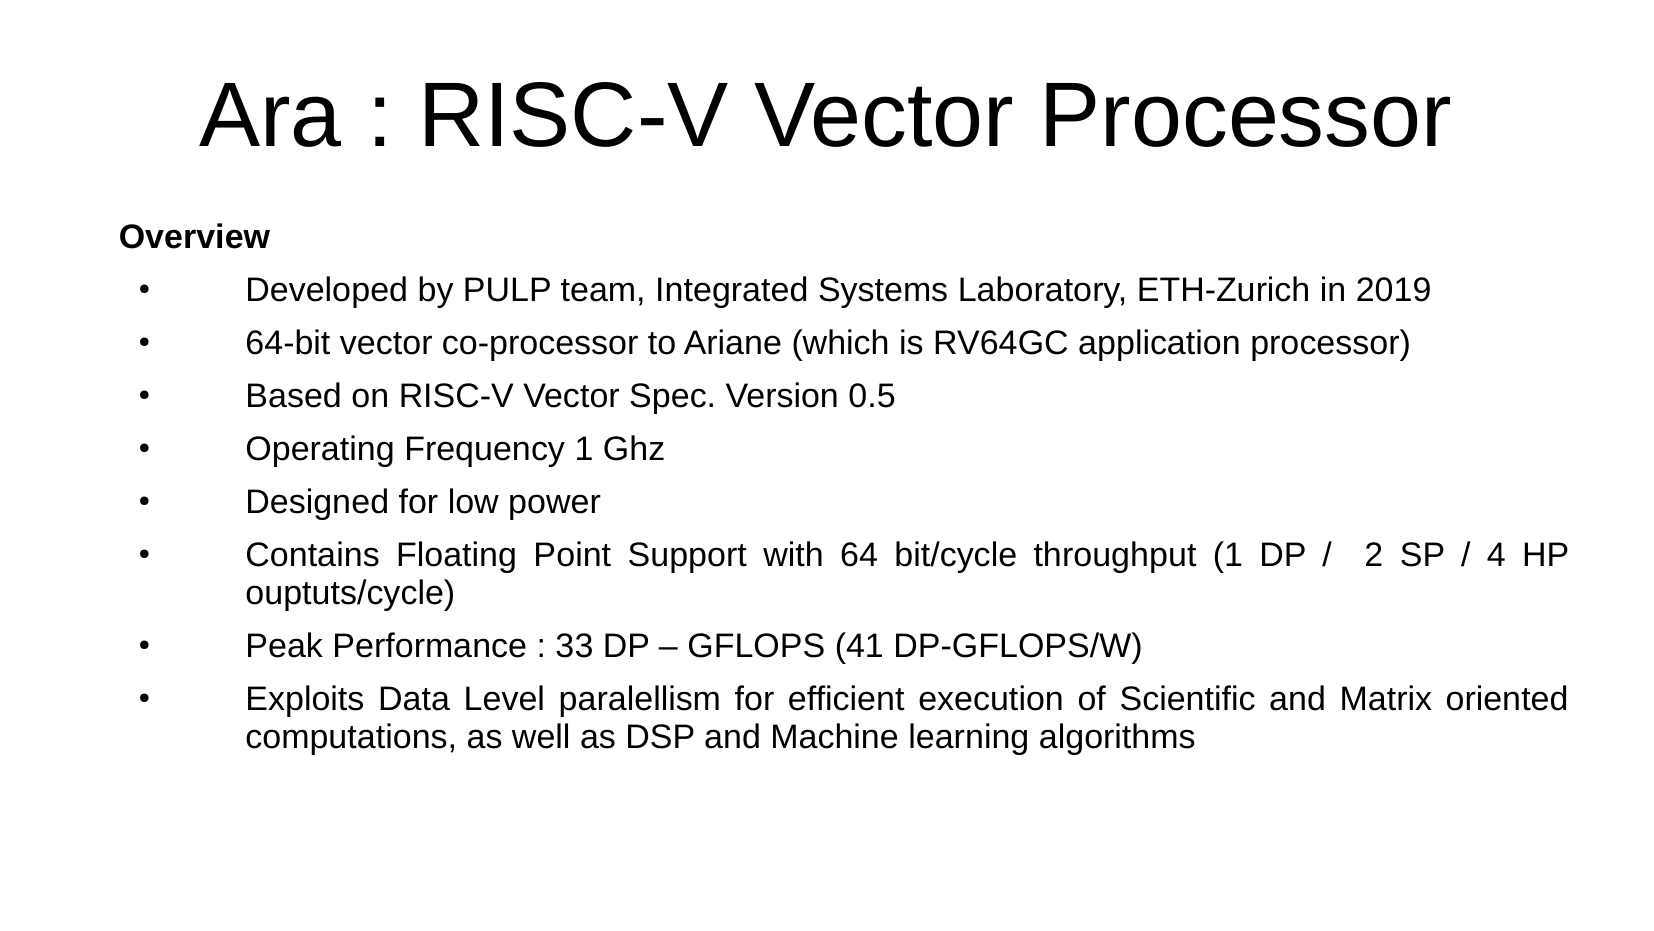

# Ara : RISC-V Vector Processor
Overview
Developed by PULP team, Integrated Systems Laboratory, ETH-Zurich in 2019
64-bit vector co-processor to Ariane (which is RV64GC application processor)
Based on RISC-V Vector Spec. Version 0.5
Operating Frequency 1 Ghz
Designed for low power
Contains Floating Point Support with 64 bit/cycle throughput (1 DP / 2 SP / 4 HP ouptuts/cycle)
Peak Performance : 33 DP – GFLOPS (41 DP-GFLOPS/W)
Exploits Data Level paralellism for efficient execution of Scientific and Matrix oriented computations, as well as DSP and Machine learning algorithms